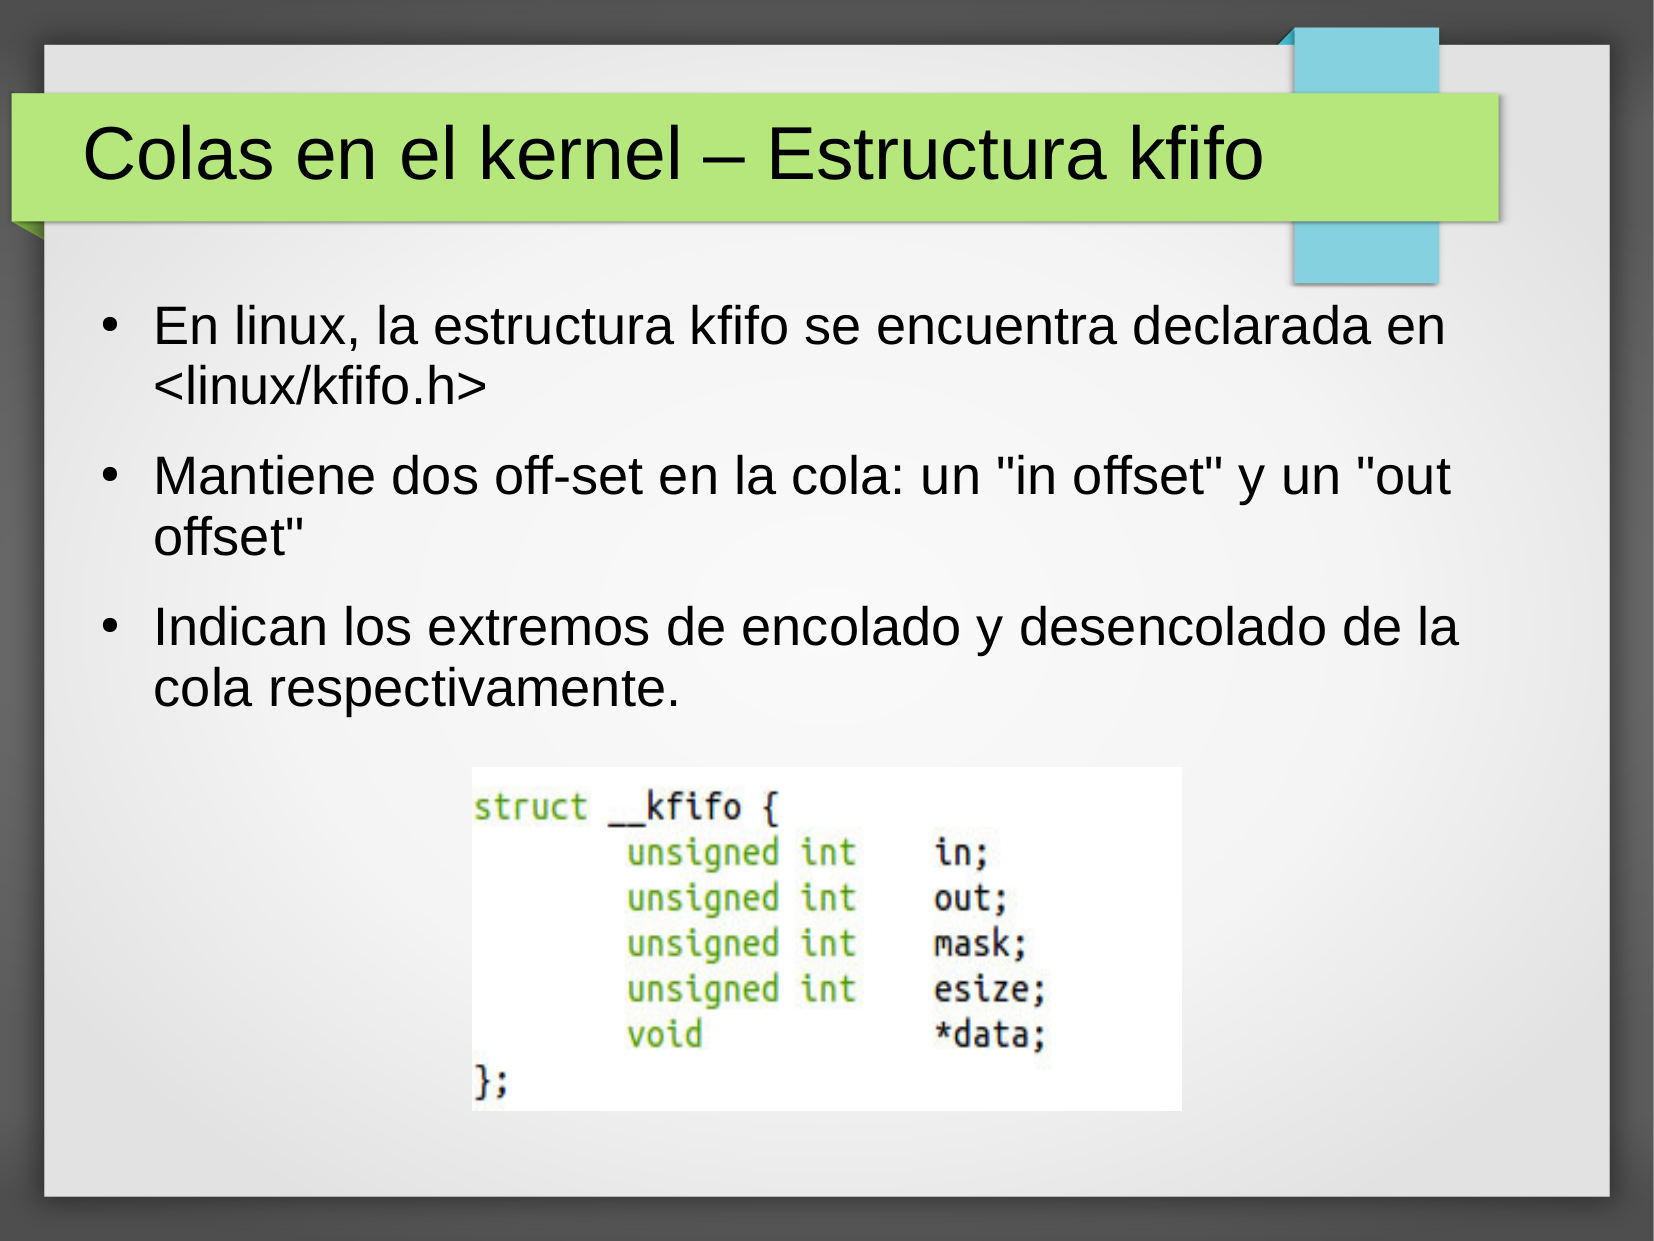

# Colas en el kernel – Estructura kfifo
En linux, la estructura kfifo se encuentra declarada en <linux/kfifo.h>
Mantiene dos off-set en la cola: un "in offset" y un "out offset"
Indican los extremos de encolado y desencolado de la cola respectivamente.